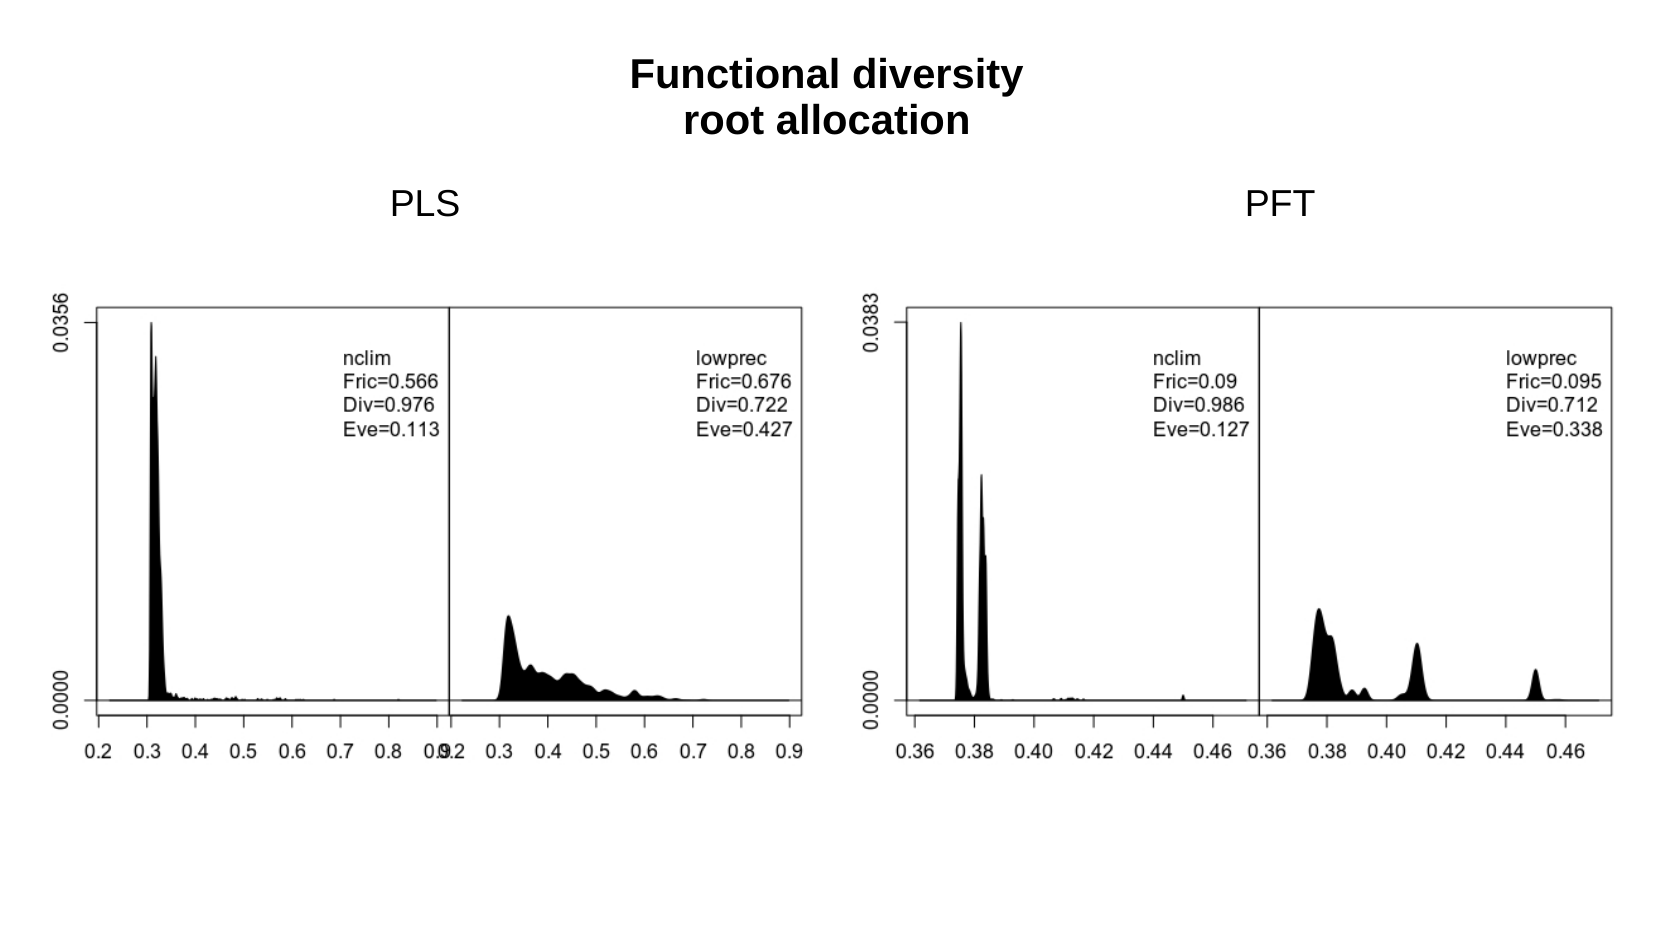

# Functional diversity root allocation
PLS
PFT